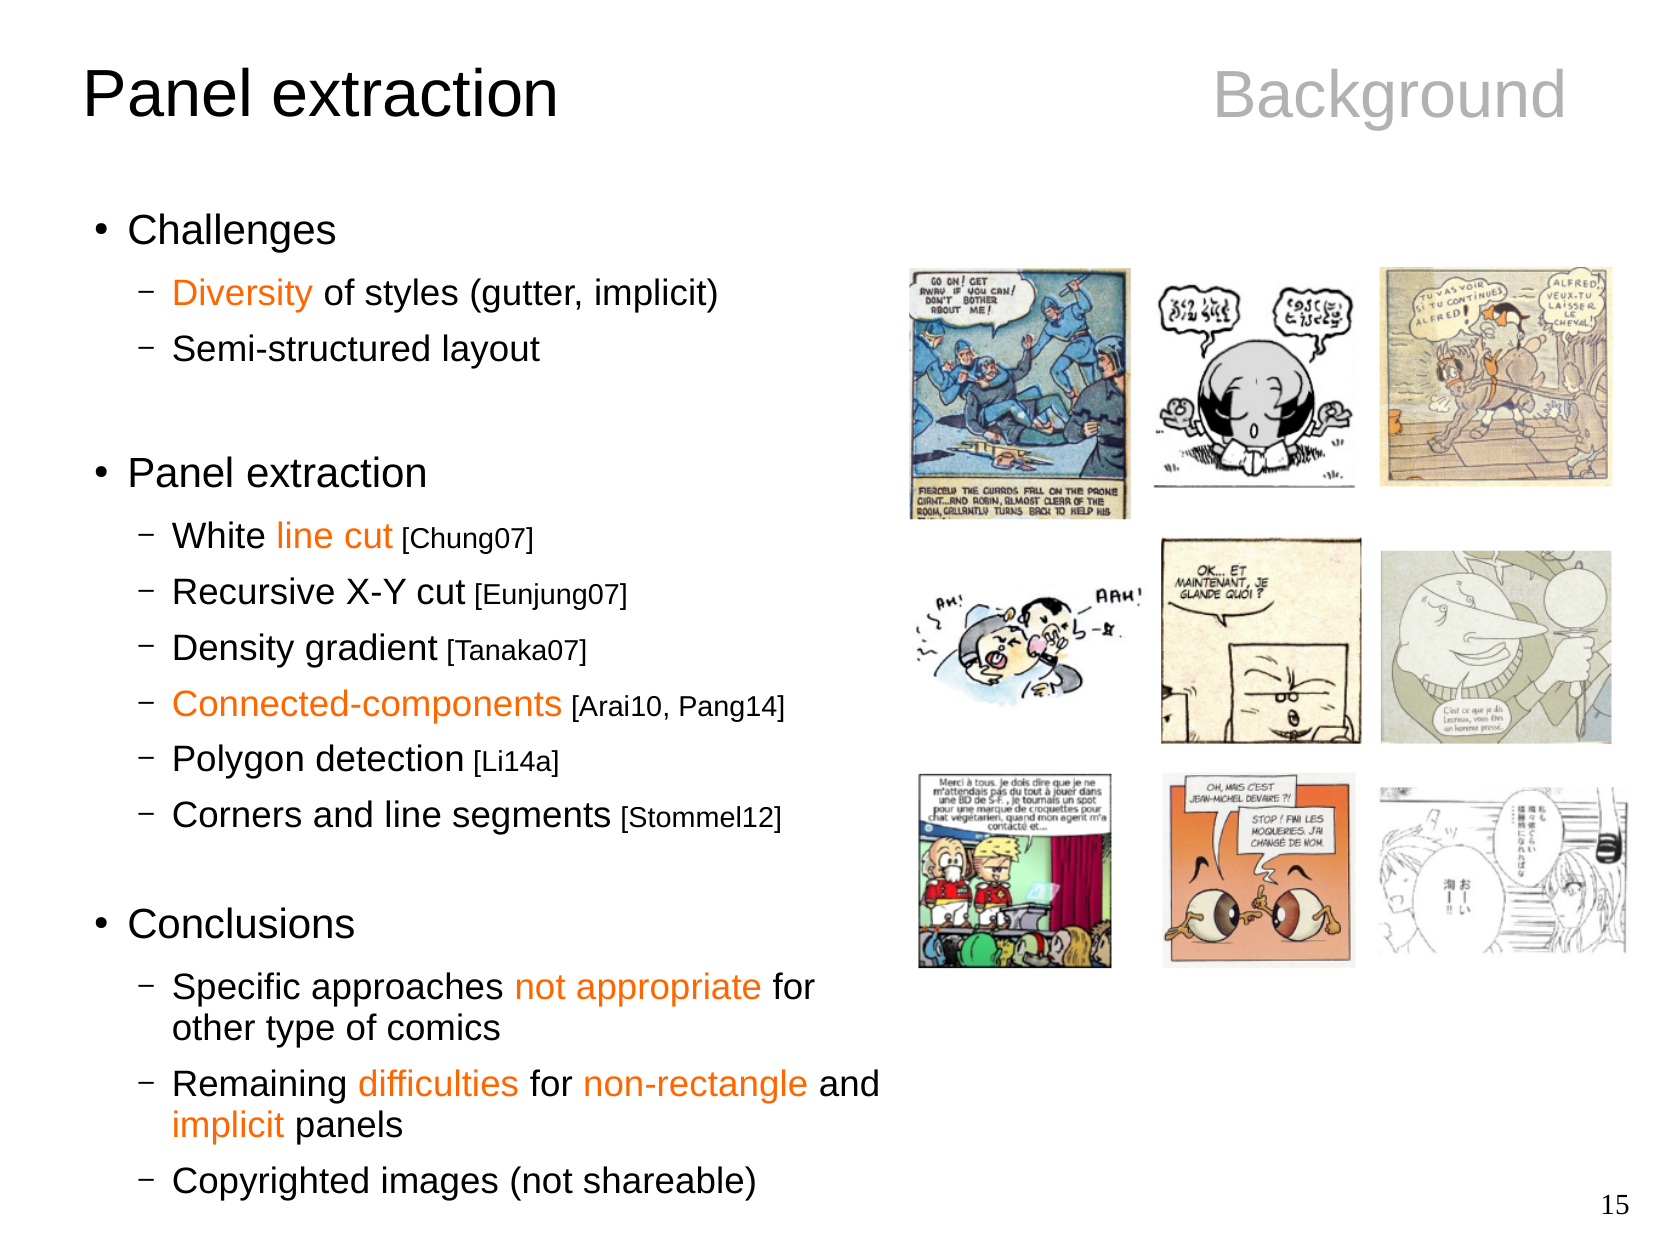

# Panel extraction
Challenges
Diversity of styles (gutter, implicit)
Semi-structured layout
Panel extraction
White line cut [Chung07]
Recursive X-Y cut [Eunjung07]
Density gradient [Tanaka07]
Connected-components [Arai10, Pang14]
Polygon detection [Li14a]
Corners and line segments [Stommel12]
Conclusions
Specific approaches not appropriate for other type of comics
Remaining difficulties for non-rectangle and implicit panels
Copyrighted images (not shareable)
15